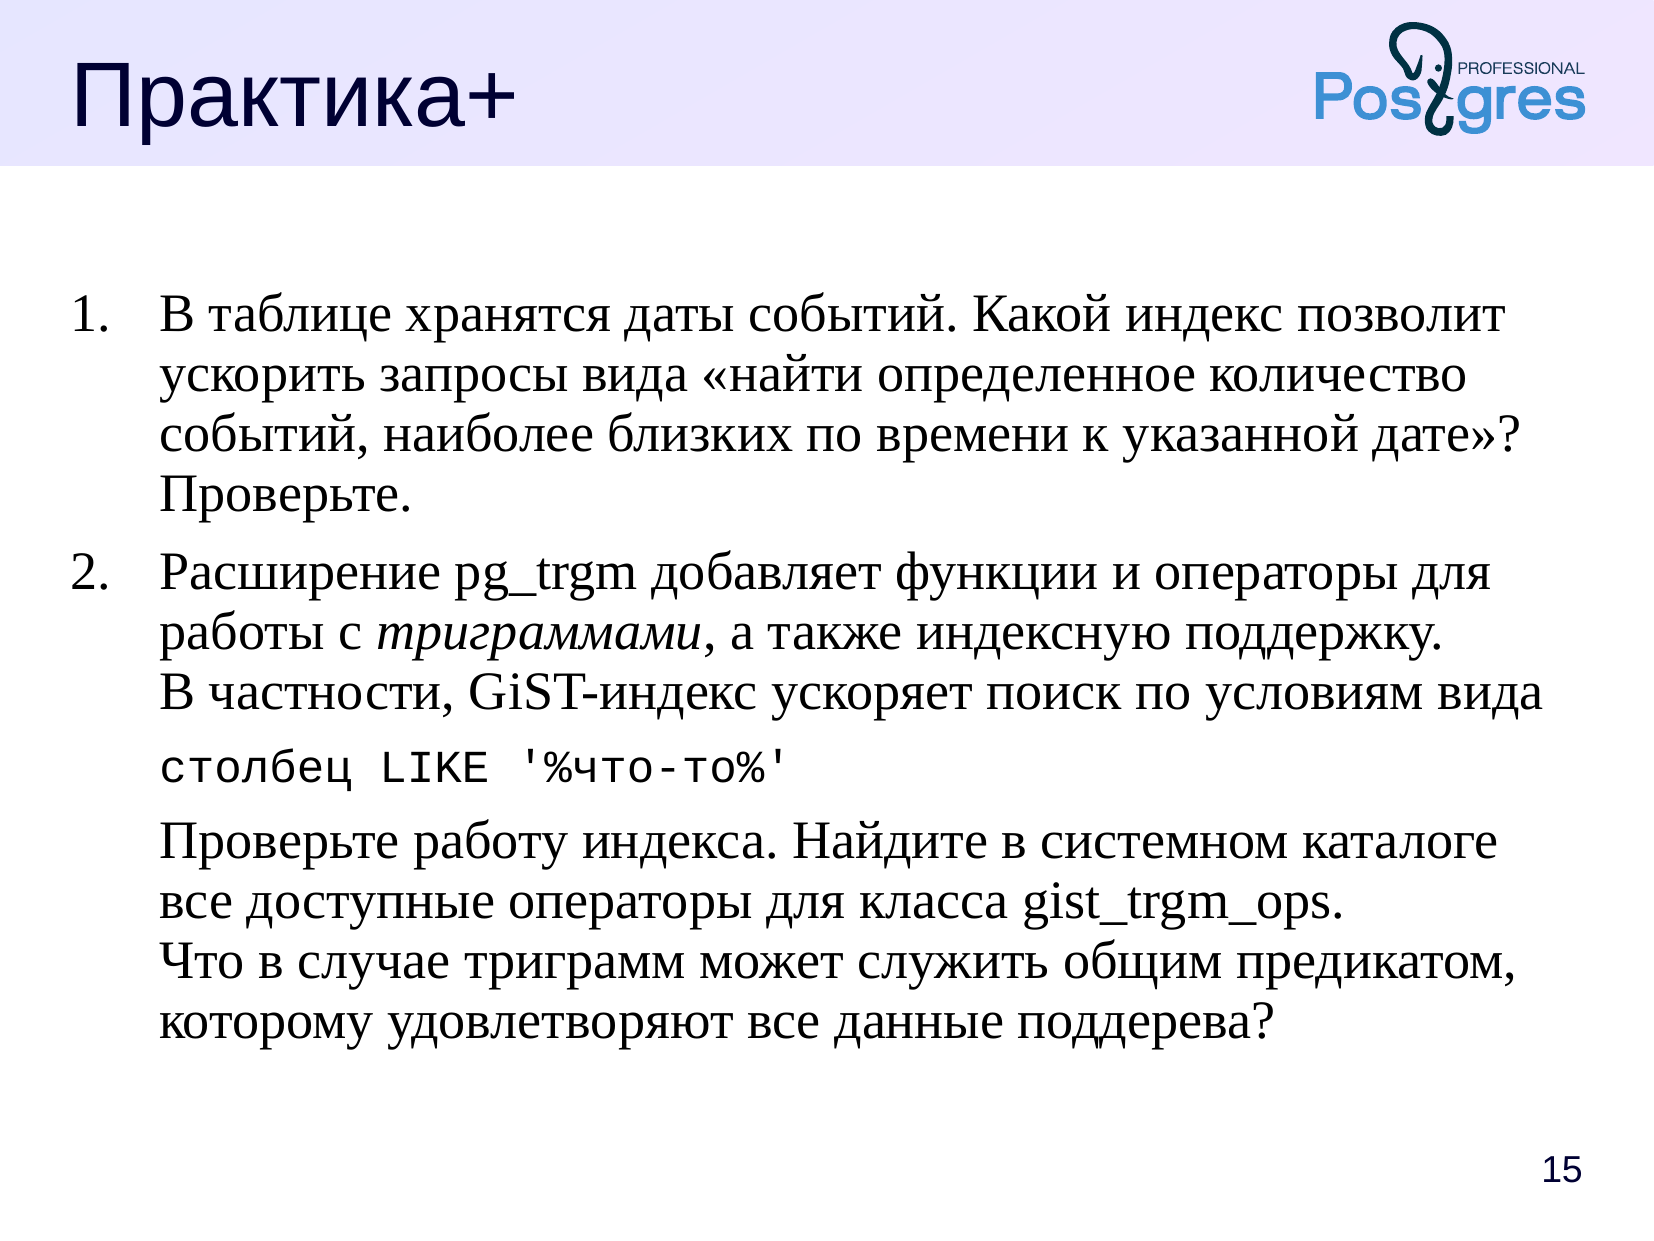

# Практика+
В таблице хранятся даты событий. Какой индекс позволит ускорить запросы вида «найти определенное количество событий, наиболее близких по времени к указанной дате»? Проверьте.
Расширение pg_trgm добавляет функции и операторы для работы с триграммами, а также индексную поддержку.
В частности, GiST-индекс ускоряет поиск по условиям вида
столбец LIKE '%что-то%'
Проверьте работу индекса. Найдите в системном каталоге все доступные операторы для класса gist_trgm_ops.
Что в случае триграмм может служить общим предикатом, которому удовлетворяют все данные поддерева?